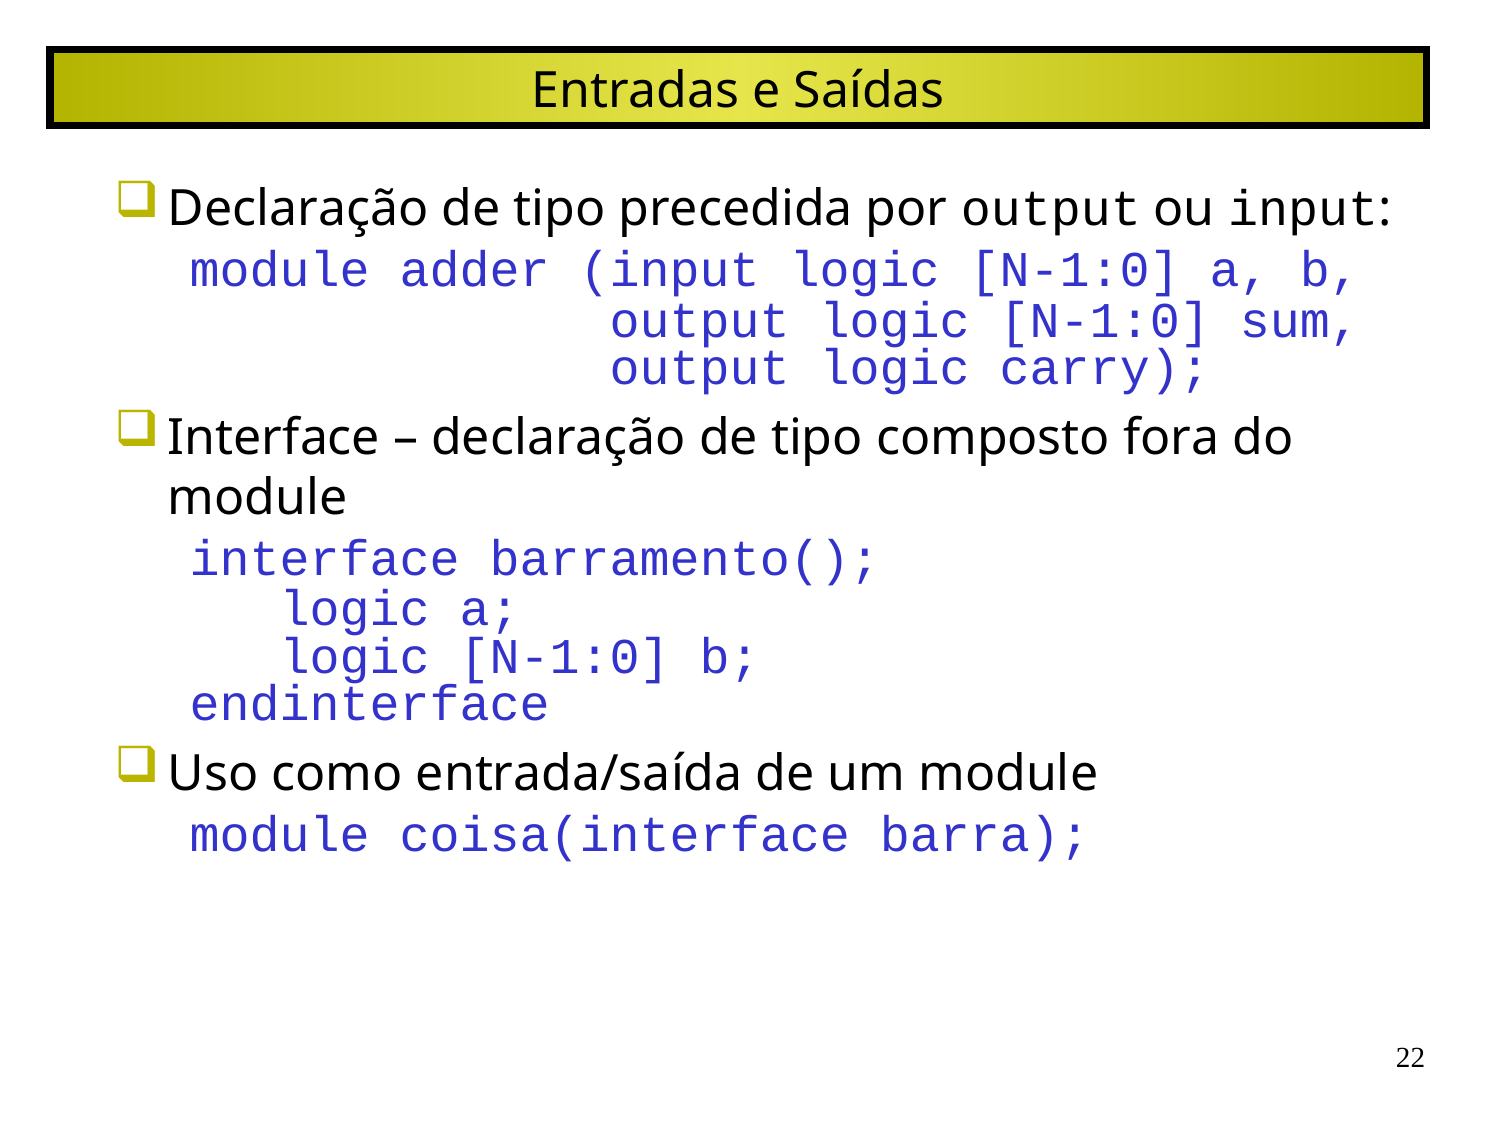

# Entradas e Saídas
Declaração de tipo precedida por output ou input:
module adder (input logic [N-1:0] a, b,
 output logic [N-1:0] sum,
 output logic carry);
Interface – declaração de tipo composto fora do module
interface barramento();
 logic a;
 logic [N-1:0] b;
endinterface
Uso como entrada/saída de um module
module coisa(interface barra);
22